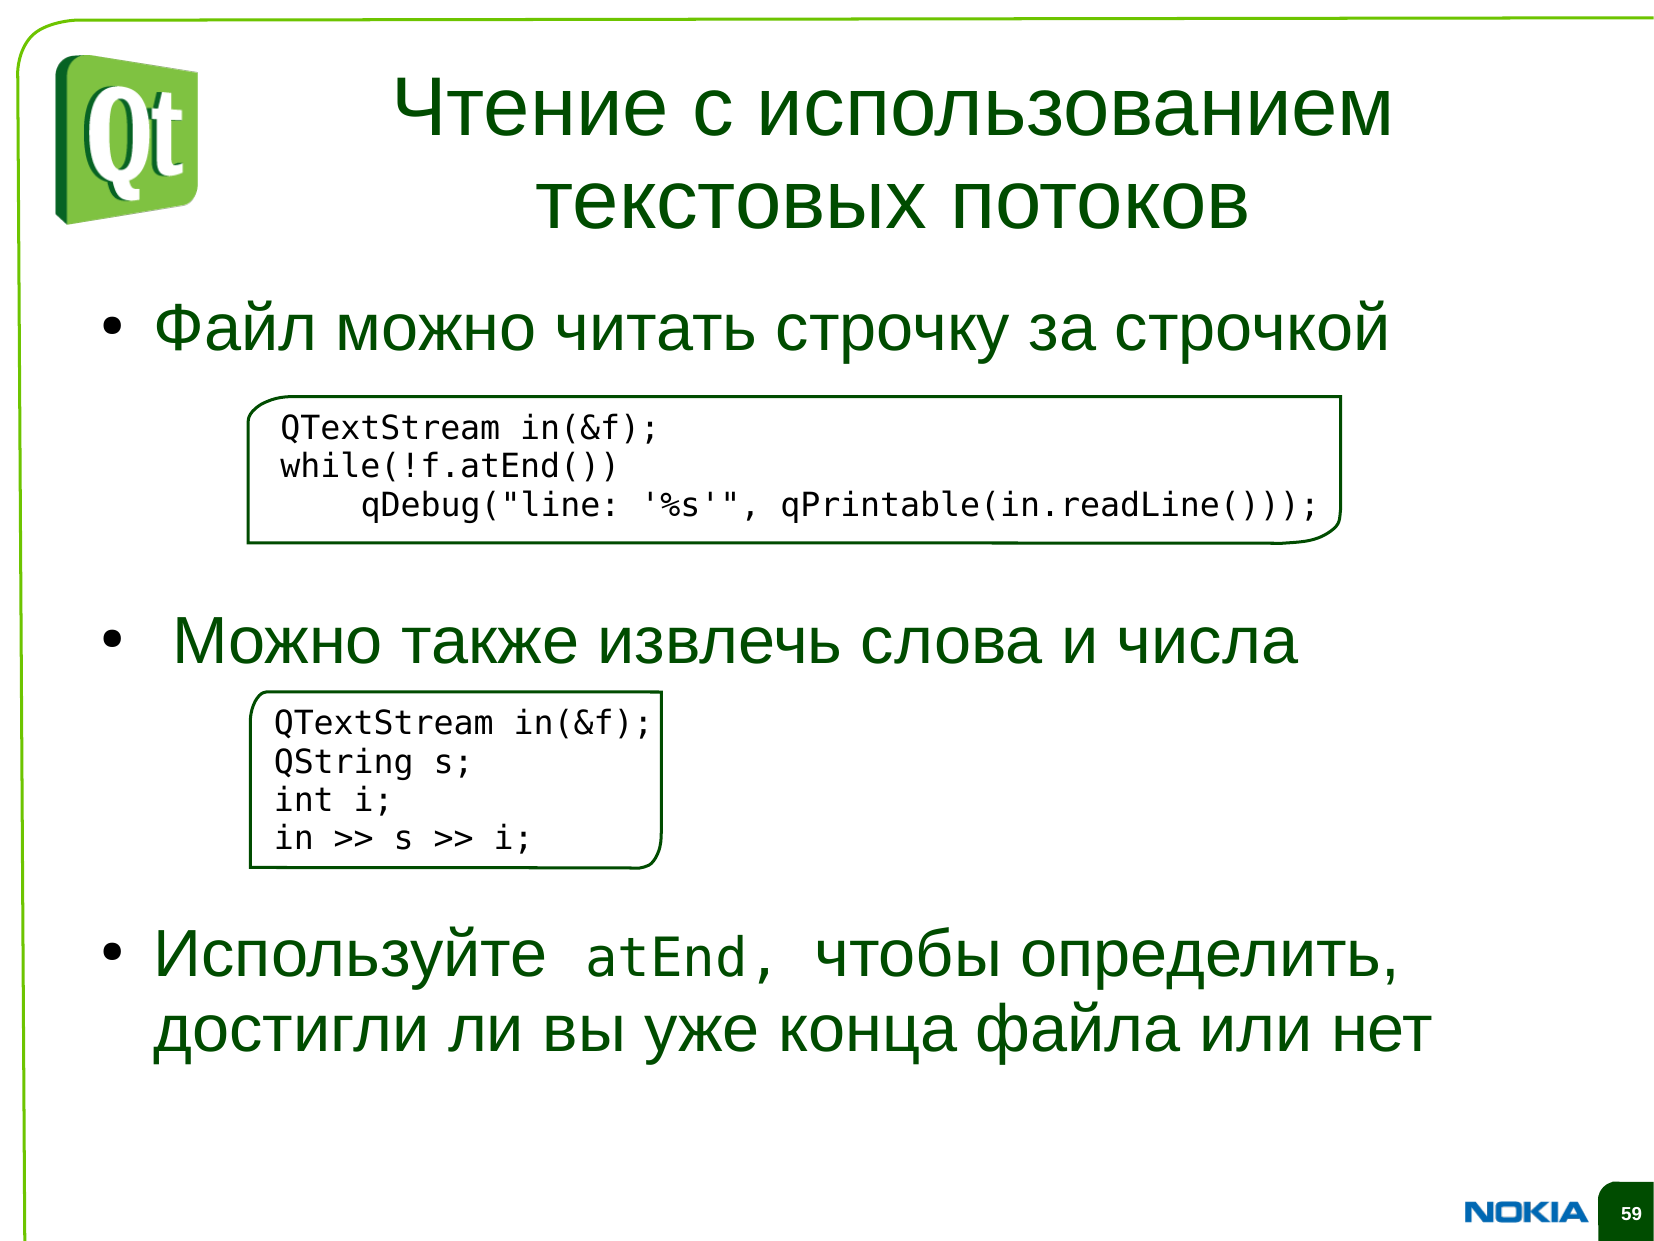

# Чтение с использованием текстовых потоков
Файл можно читать строчку за строчкой
 Можно также извлечь слова и числа
Используйте atEnd, чтобы определить, достигли ли вы уже конца файла или нет
QTextStream in(&f);
while(!f.atEnd())
 qDebug("line: '%s'", qPrintable(in.readLine()));
QTextStream in(&f);
QString s;
int i;
in >> s >> i;